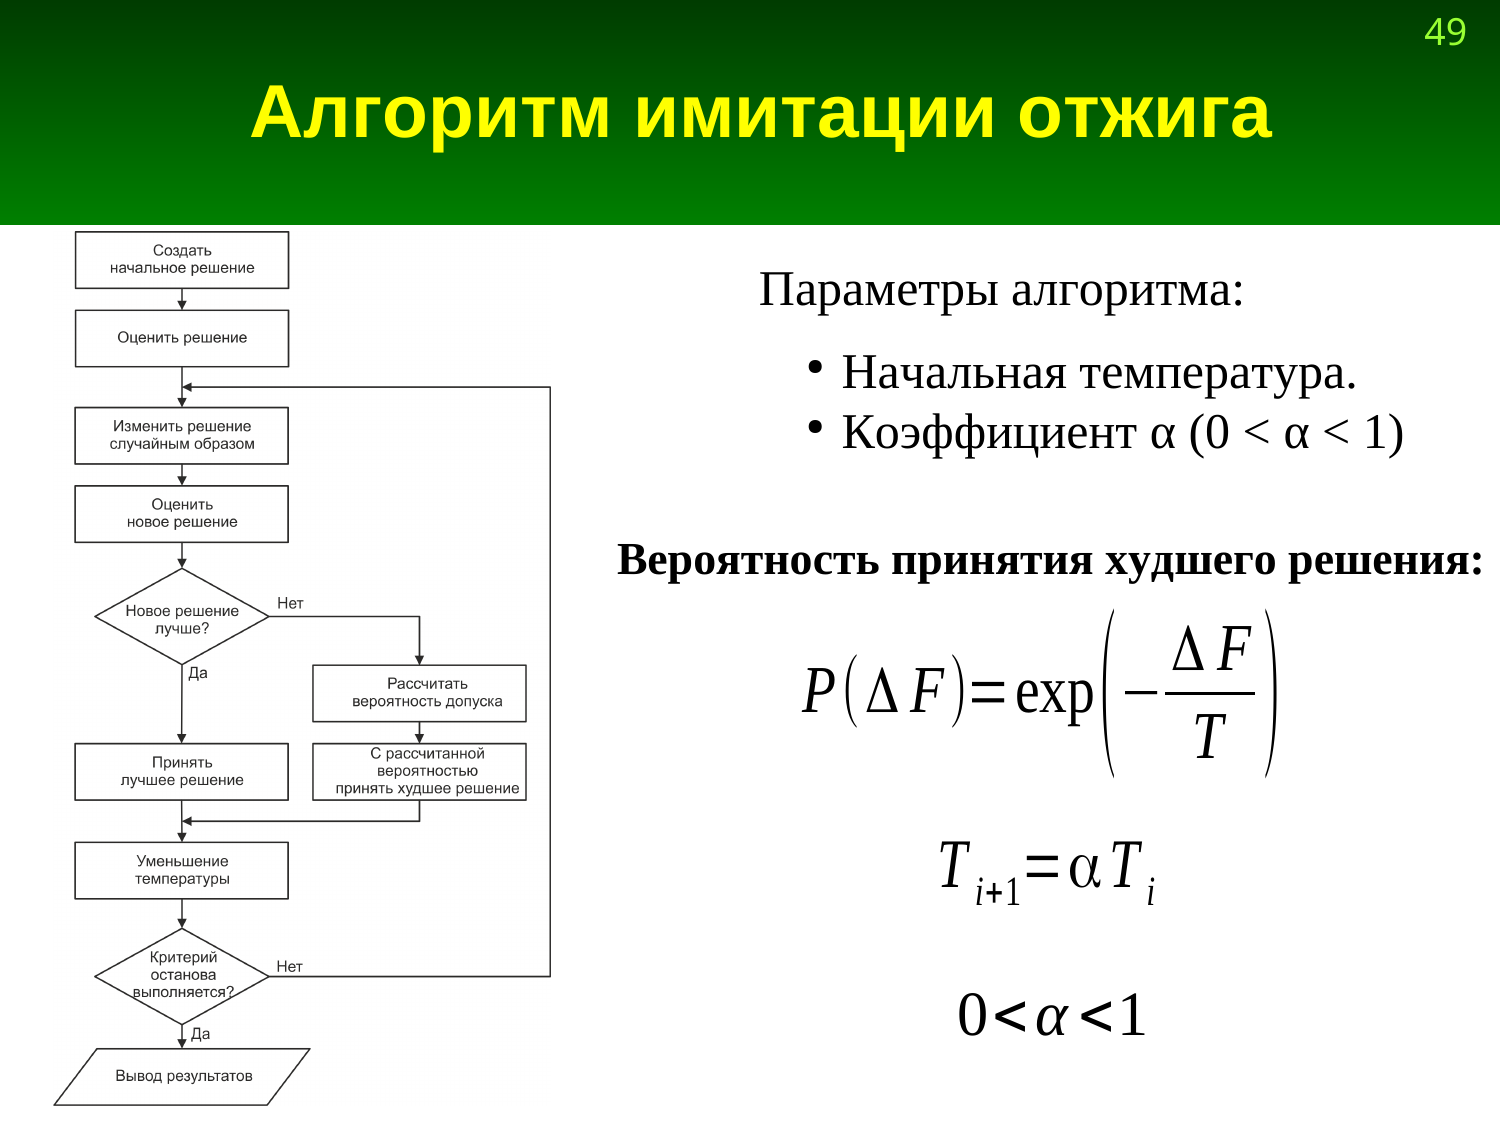

# Алгоритм имитации отжига
Параметры алгоритма:
Начальная температура.
Коэффициент α (0 < α < 1)
Вероятность принятия худшего решения: